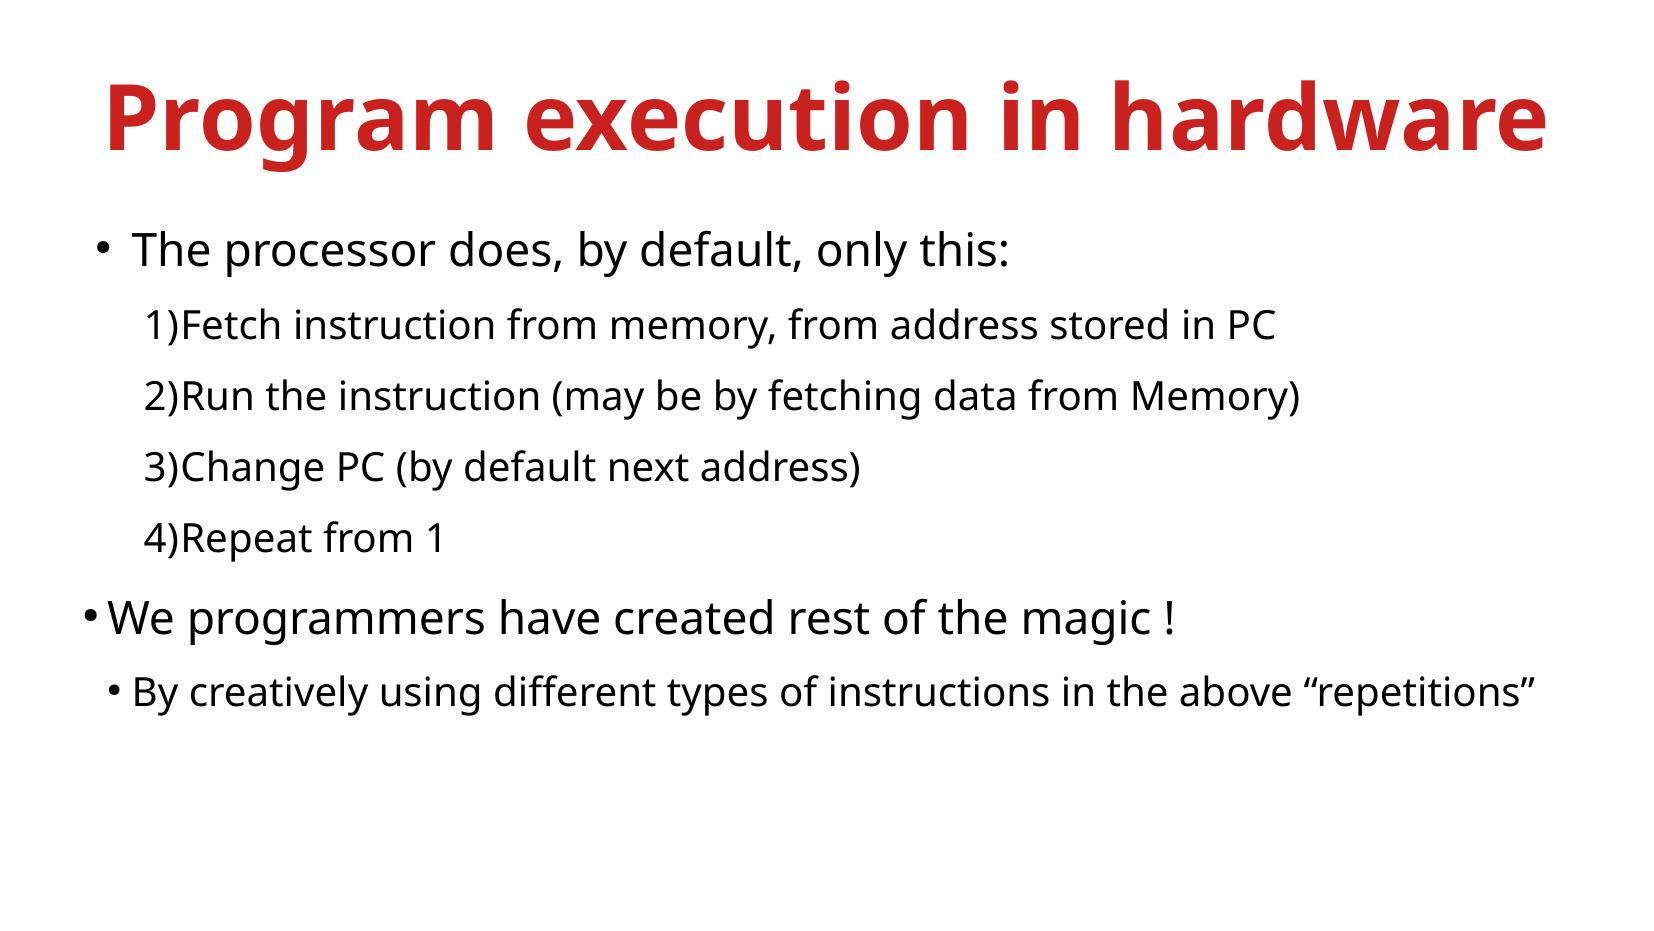

# Program execution in hardware
The processor does, by default, only this:
Fetch instruction from memory, from address stored in PC
Run the instruction (may be by fetching data from Memory)
Change PC (by default next address)
Repeat from 1
We programmers have created rest of the magic !
By creatively using different types of instructions in the above “repetitions”